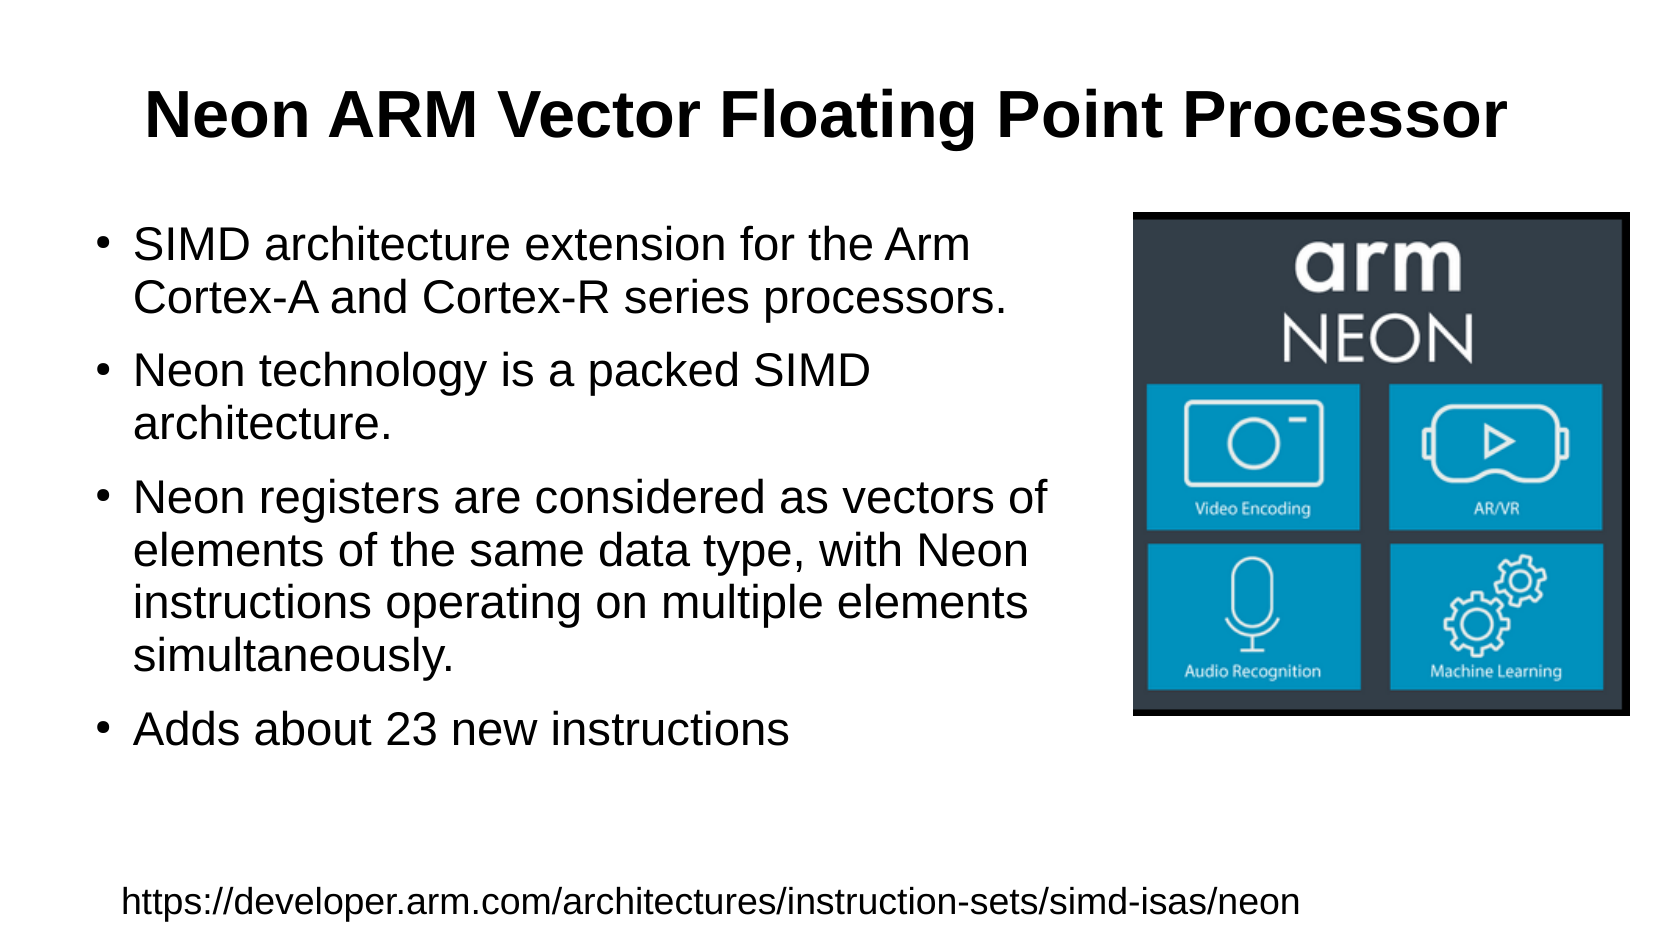

# Neon ARM Vector Floating Point Processor
SIMD architecture extension for the Arm Cortex-A and Cortex-R series processors.
Neon technology is a packed SIMD architecture.
Neon registers are considered as vectors of elements of the same data type, with Neon instructions operating on multiple elements simultaneously.
Adds about 23 new instructions
https://developer.arm.com/architectures/instruction-sets/simd-isas/neon